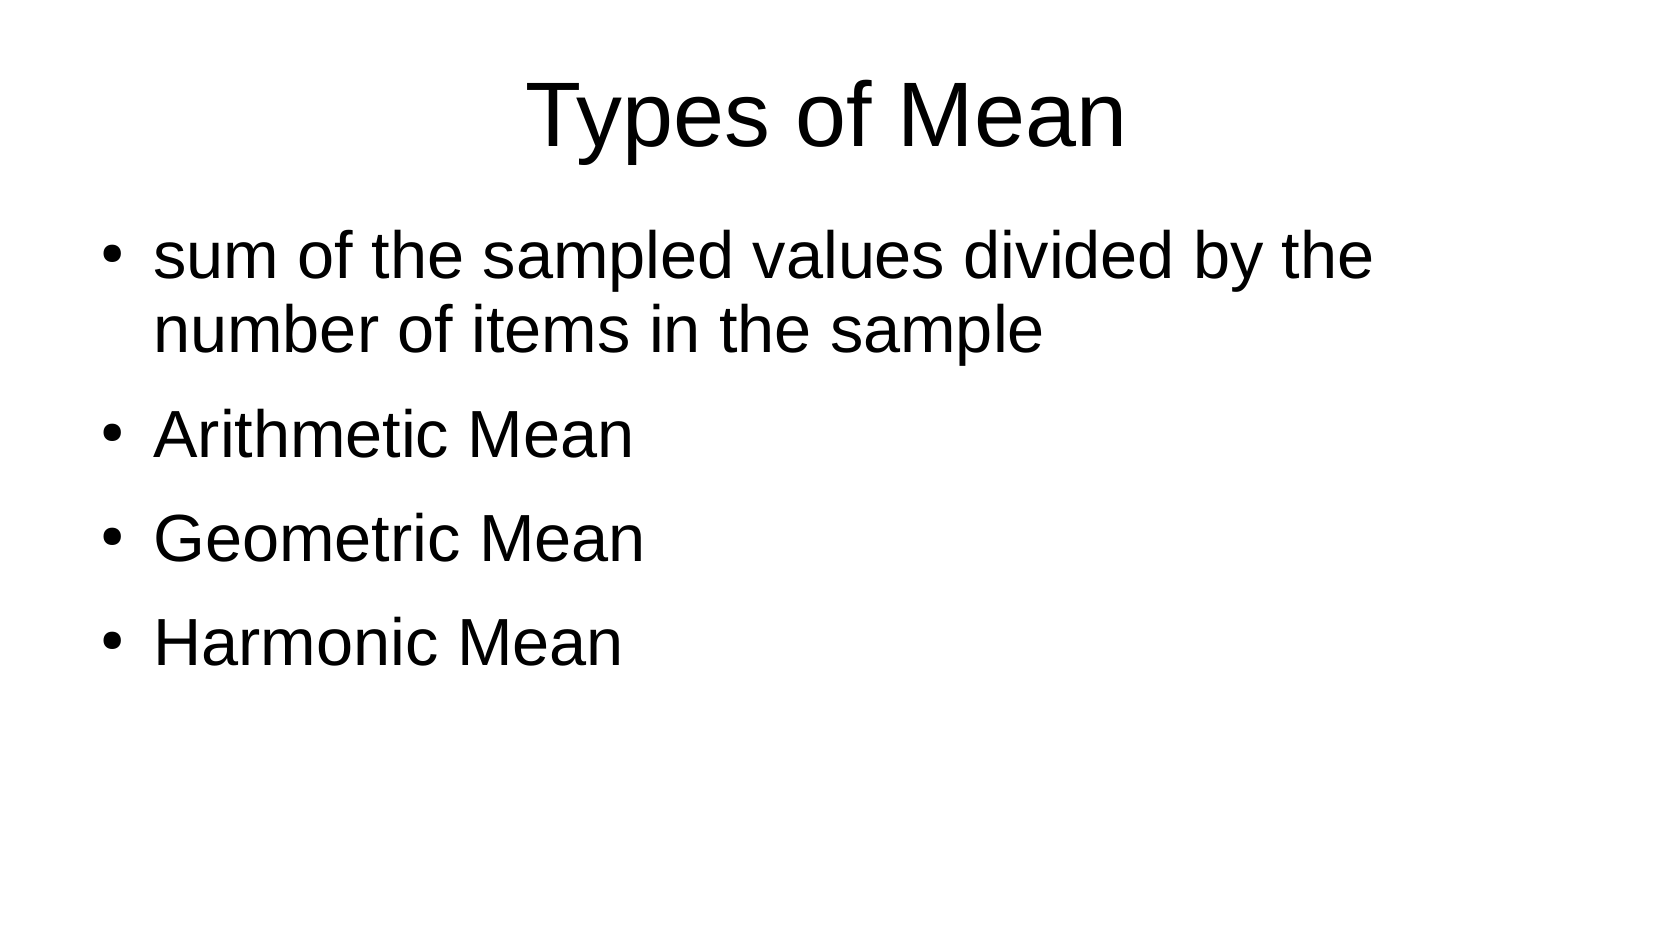

# Types of Mean
sum of the sampled values divided by the number of items in the sample
Arithmetic Mean
Geometric Mean
Harmonic Mean